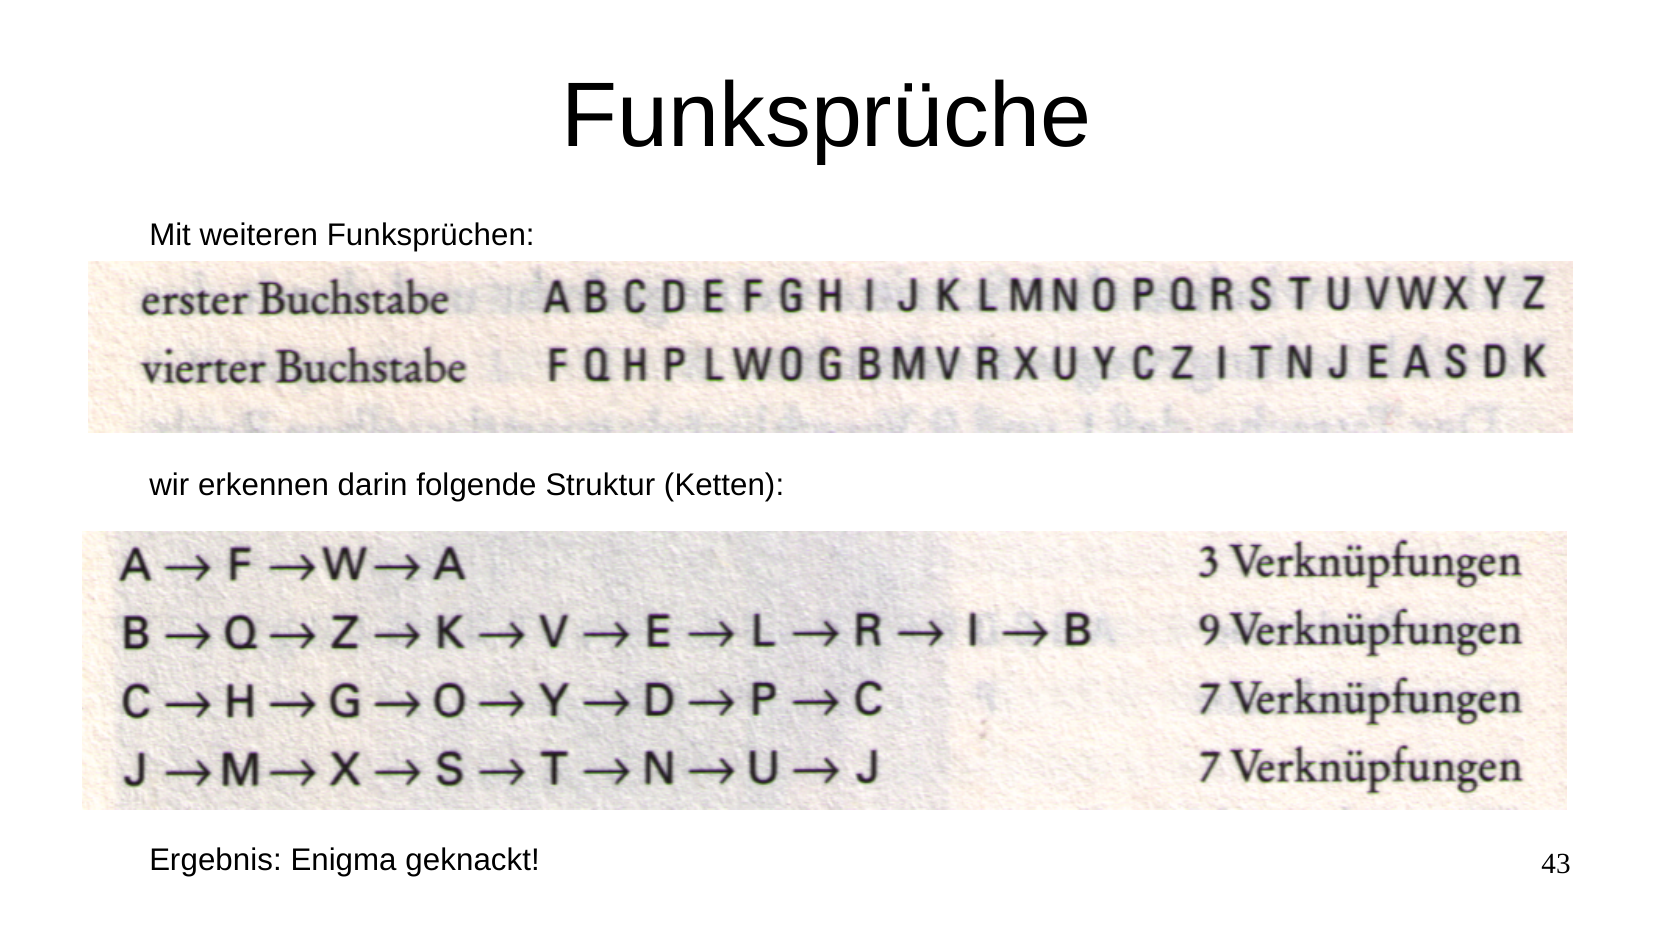

# Funksprüche
Mit weiteren Funksprüchen:
wir erkennen darin folgende Struktur (Ketten):
Ergebnis: Enigma geknackt!
43